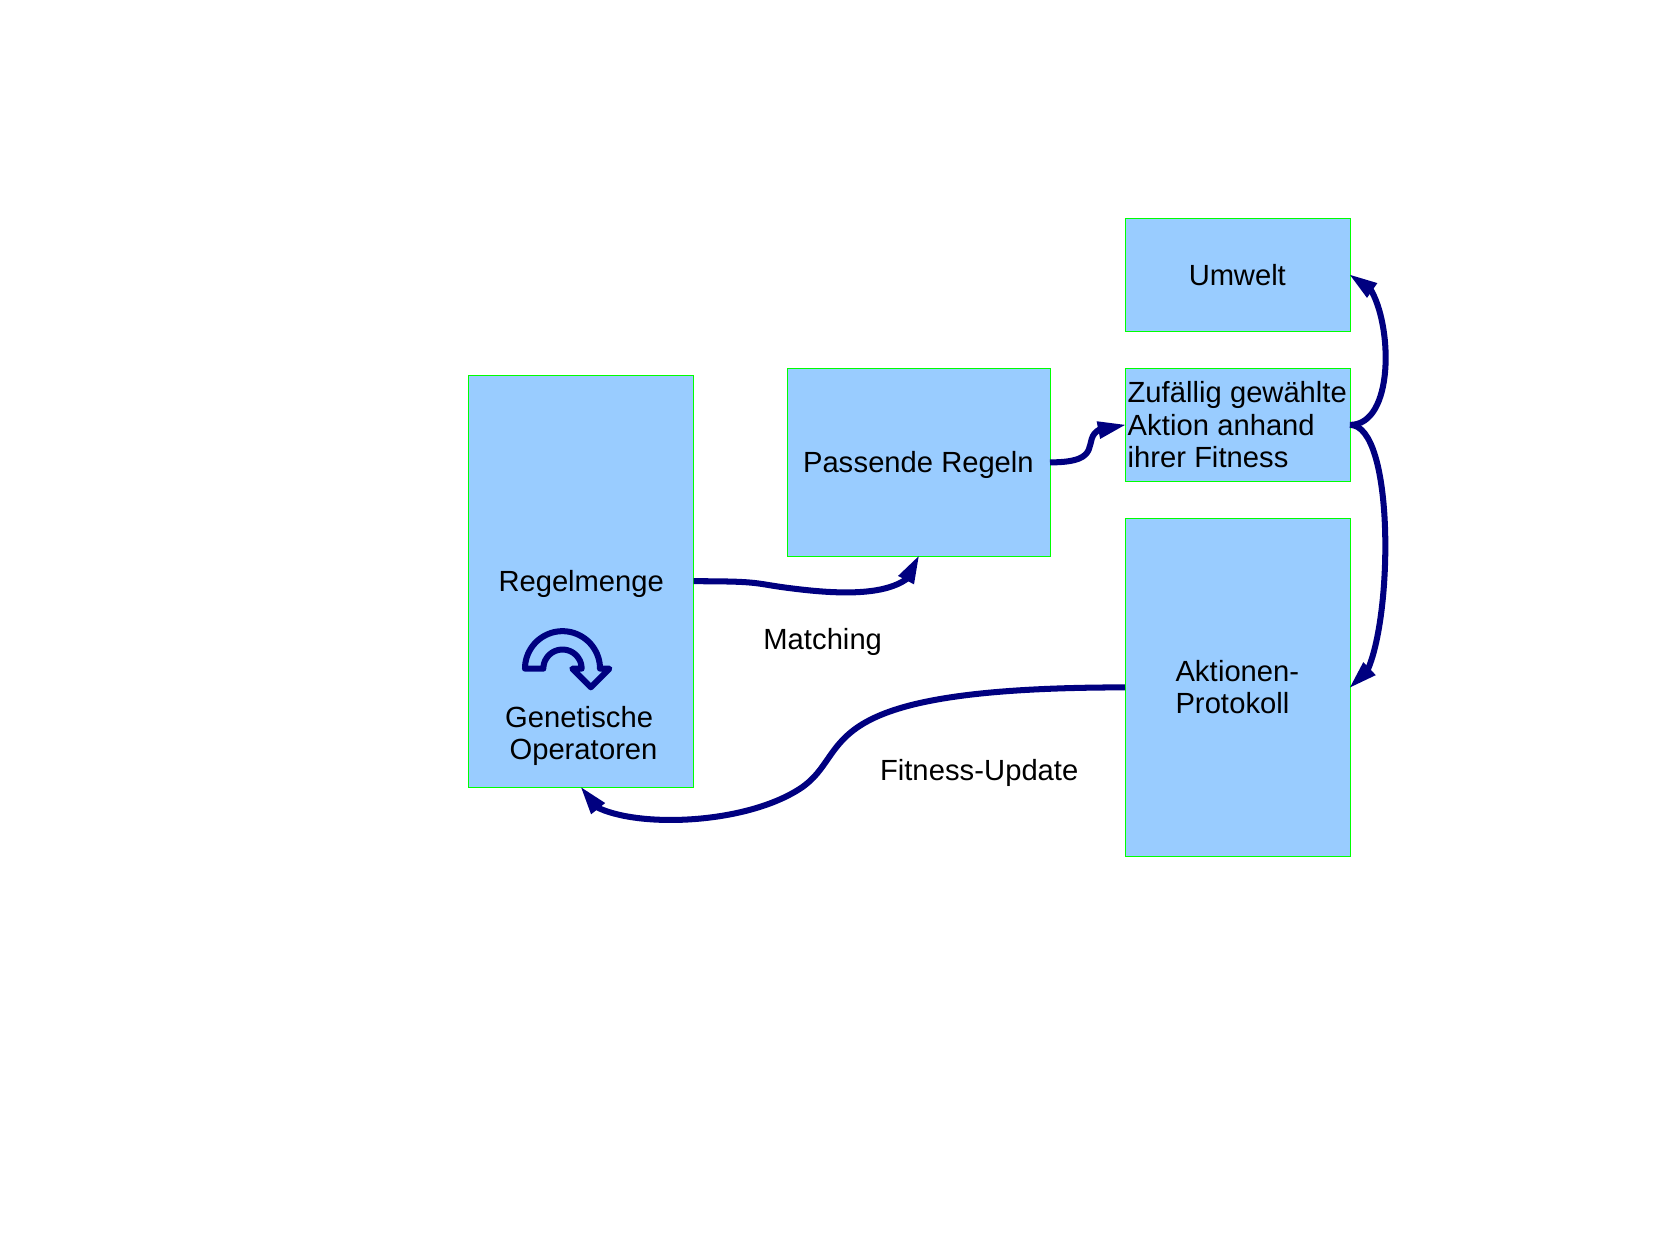

Umwelt
Passende Regeln
Zufällig gewählte
Aktion anhand
ihrer Fitness
Regelmenge
Aktionen-
Protokoll
Matching
Genetische
Operatoren
Fitness-Update